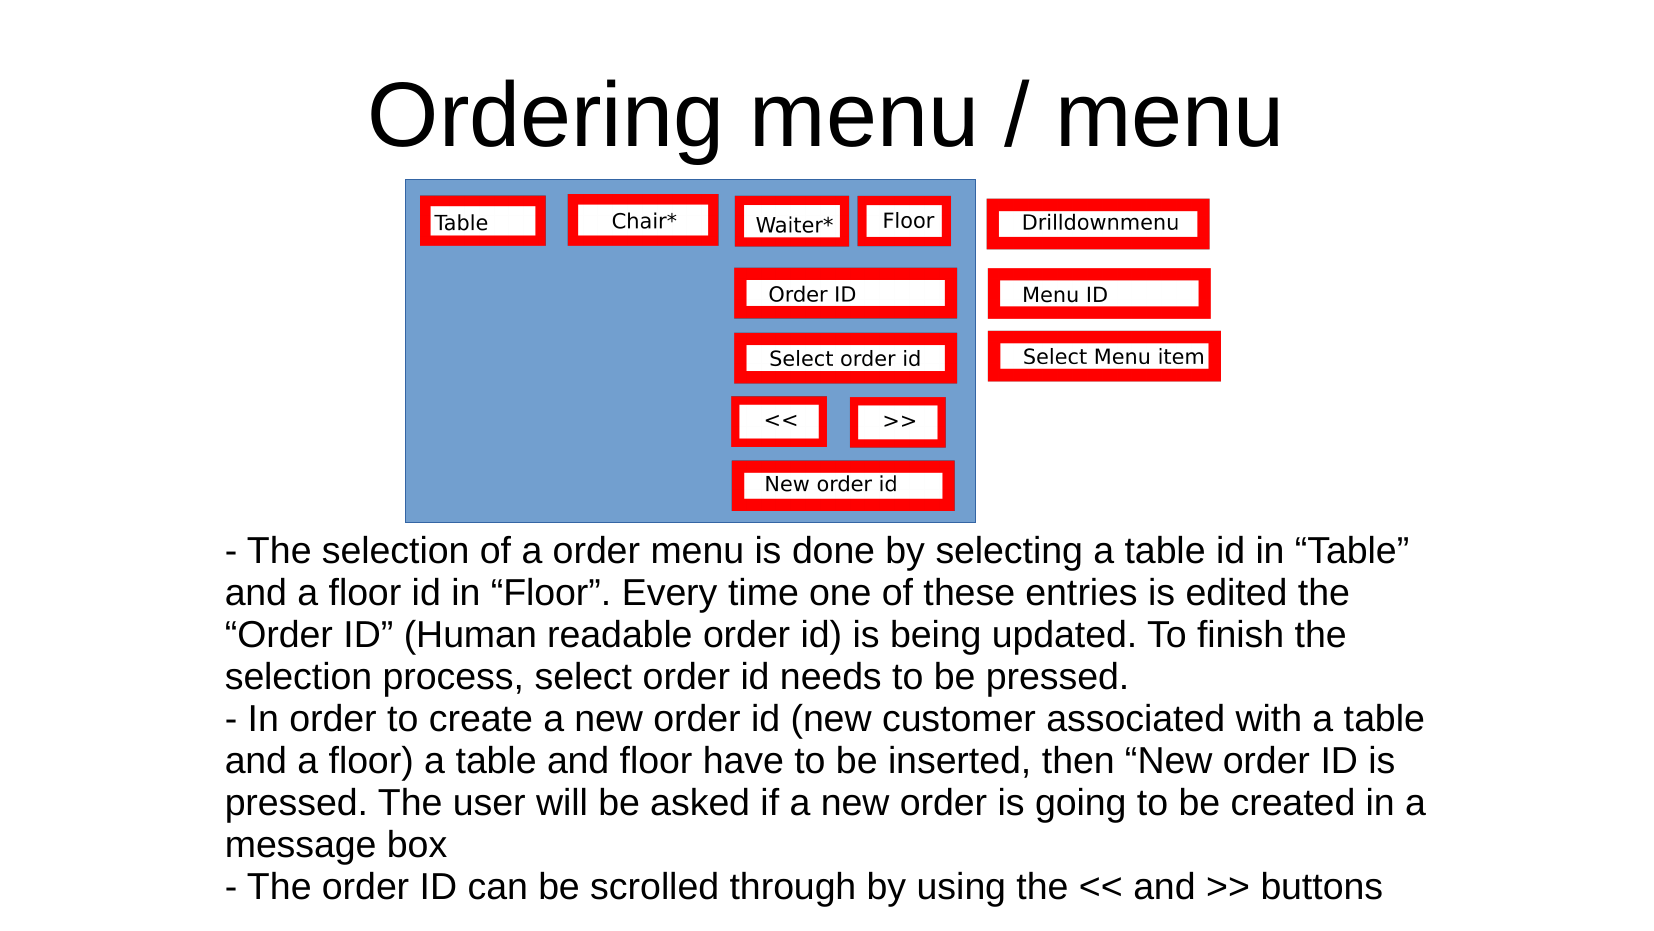

# Ordering menu / menu
- The selection of a order menu is done by selecting a table id in “Table” and a floor id in “Floor”. Every time one of these entries is edited the “Order ID” (Human readable order id) is being updated. To finish the selection process, select order id needs to be pressed.
- In order to create a new order id (new customer associated with a table and a floor) a table and floor have to be inserted, then “New order ID is pressed. The user will be asked if a new order is going to be created in a message box
- The order ID can be scrolled through by using the << and >> buttons